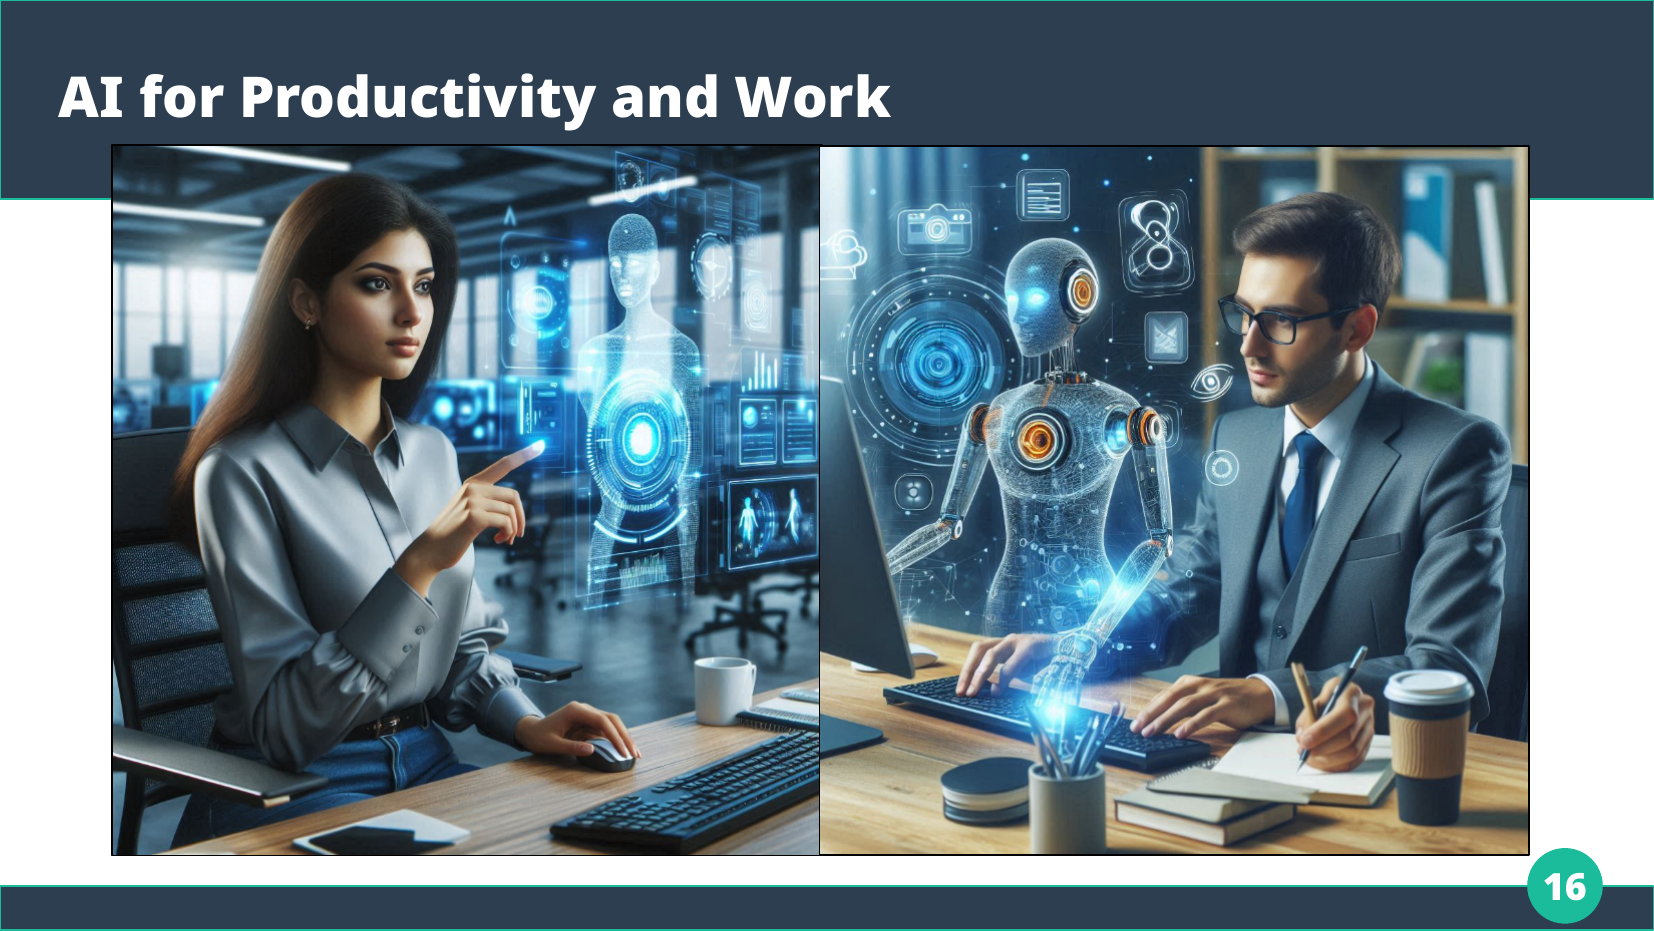

# AI for Productivity and Work
16